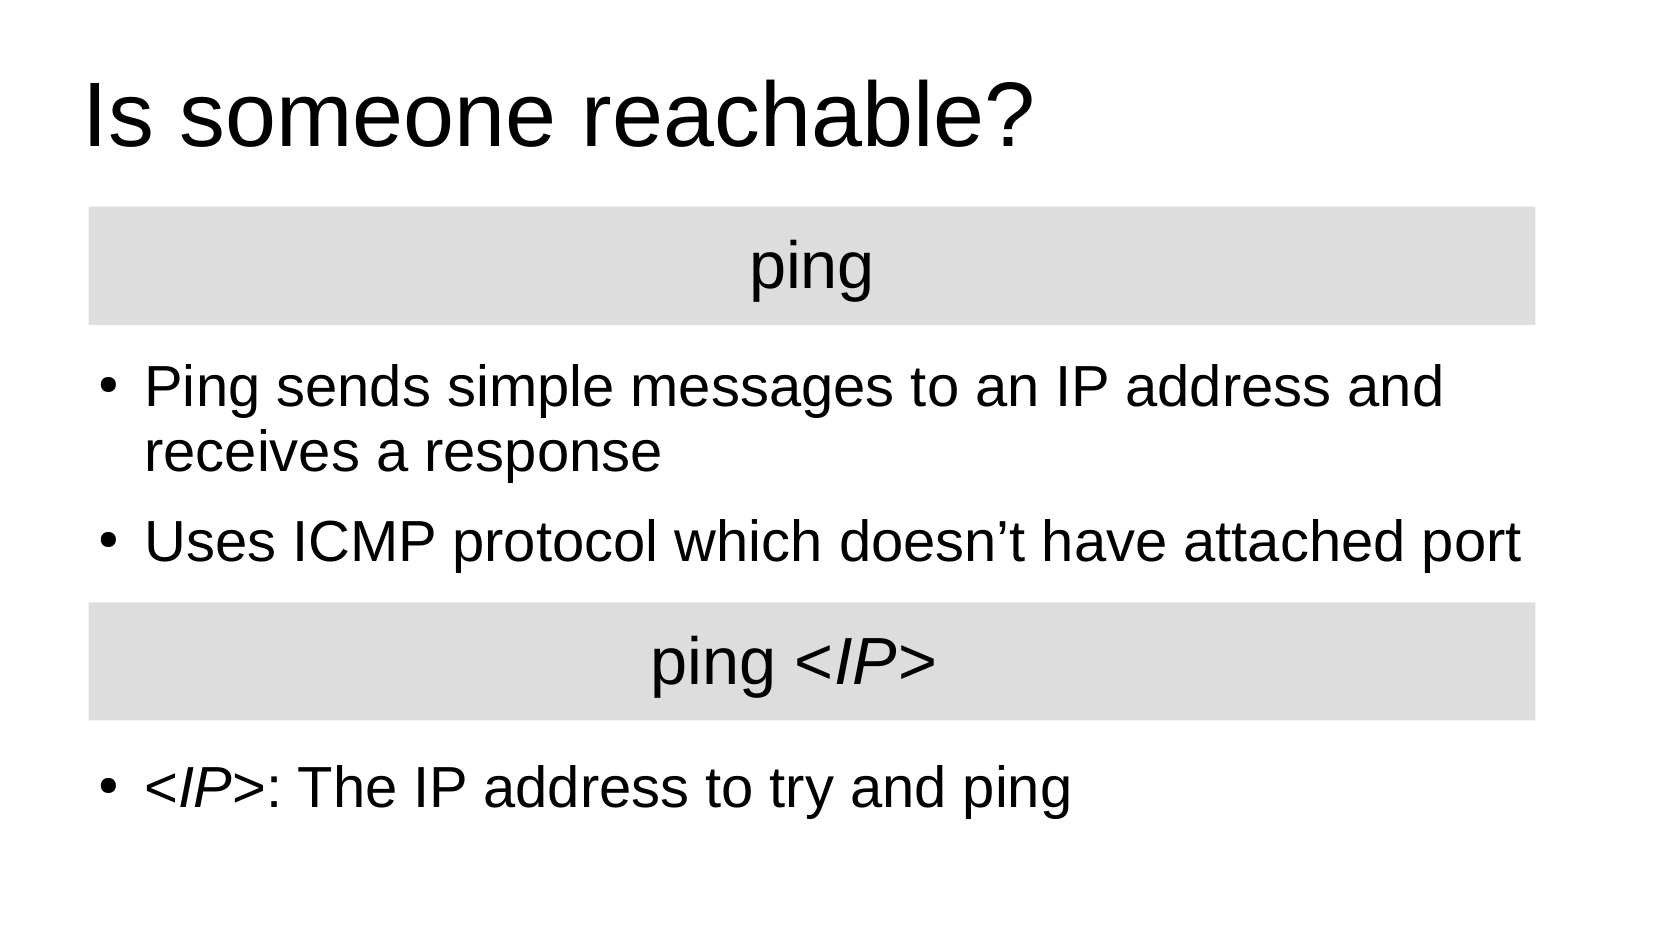

# Is someone reachable?
ping
Ping sends simple messages to an IP address and receives a response
Uses ICMP protocol which doesn’t have attached port
<IP>: The IP address to try and ping
ping <IP>